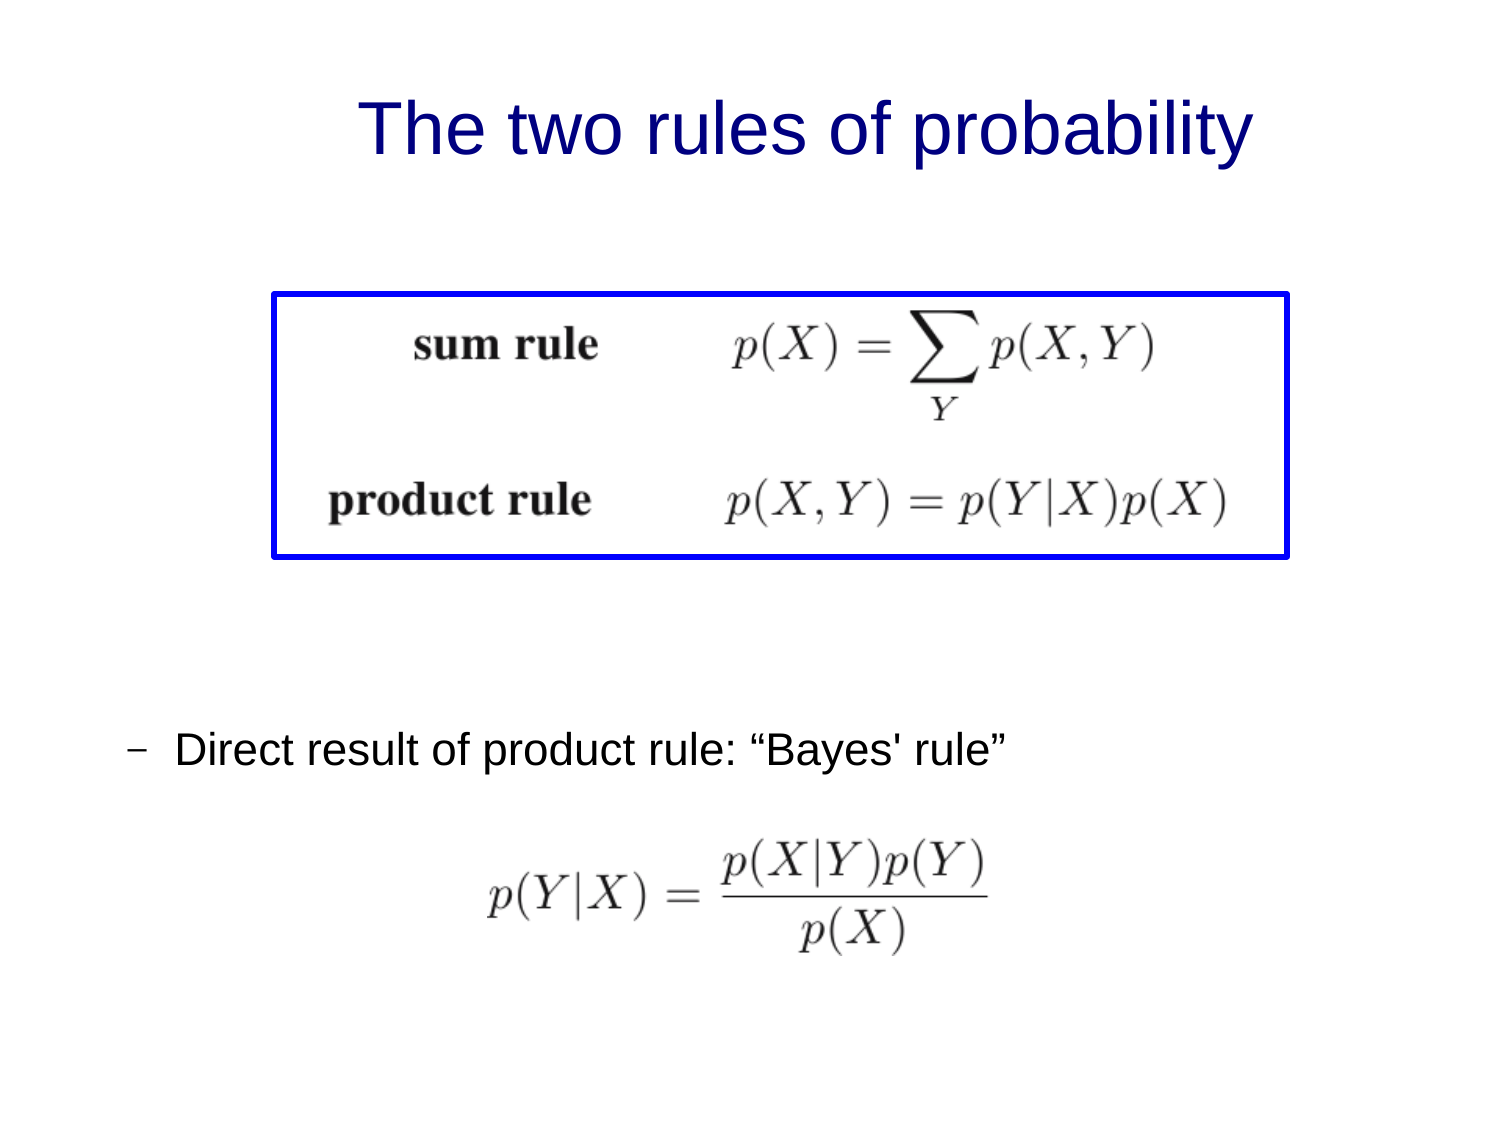

# The two rules of probability
Direct result of product rule: “Bayes' rule”